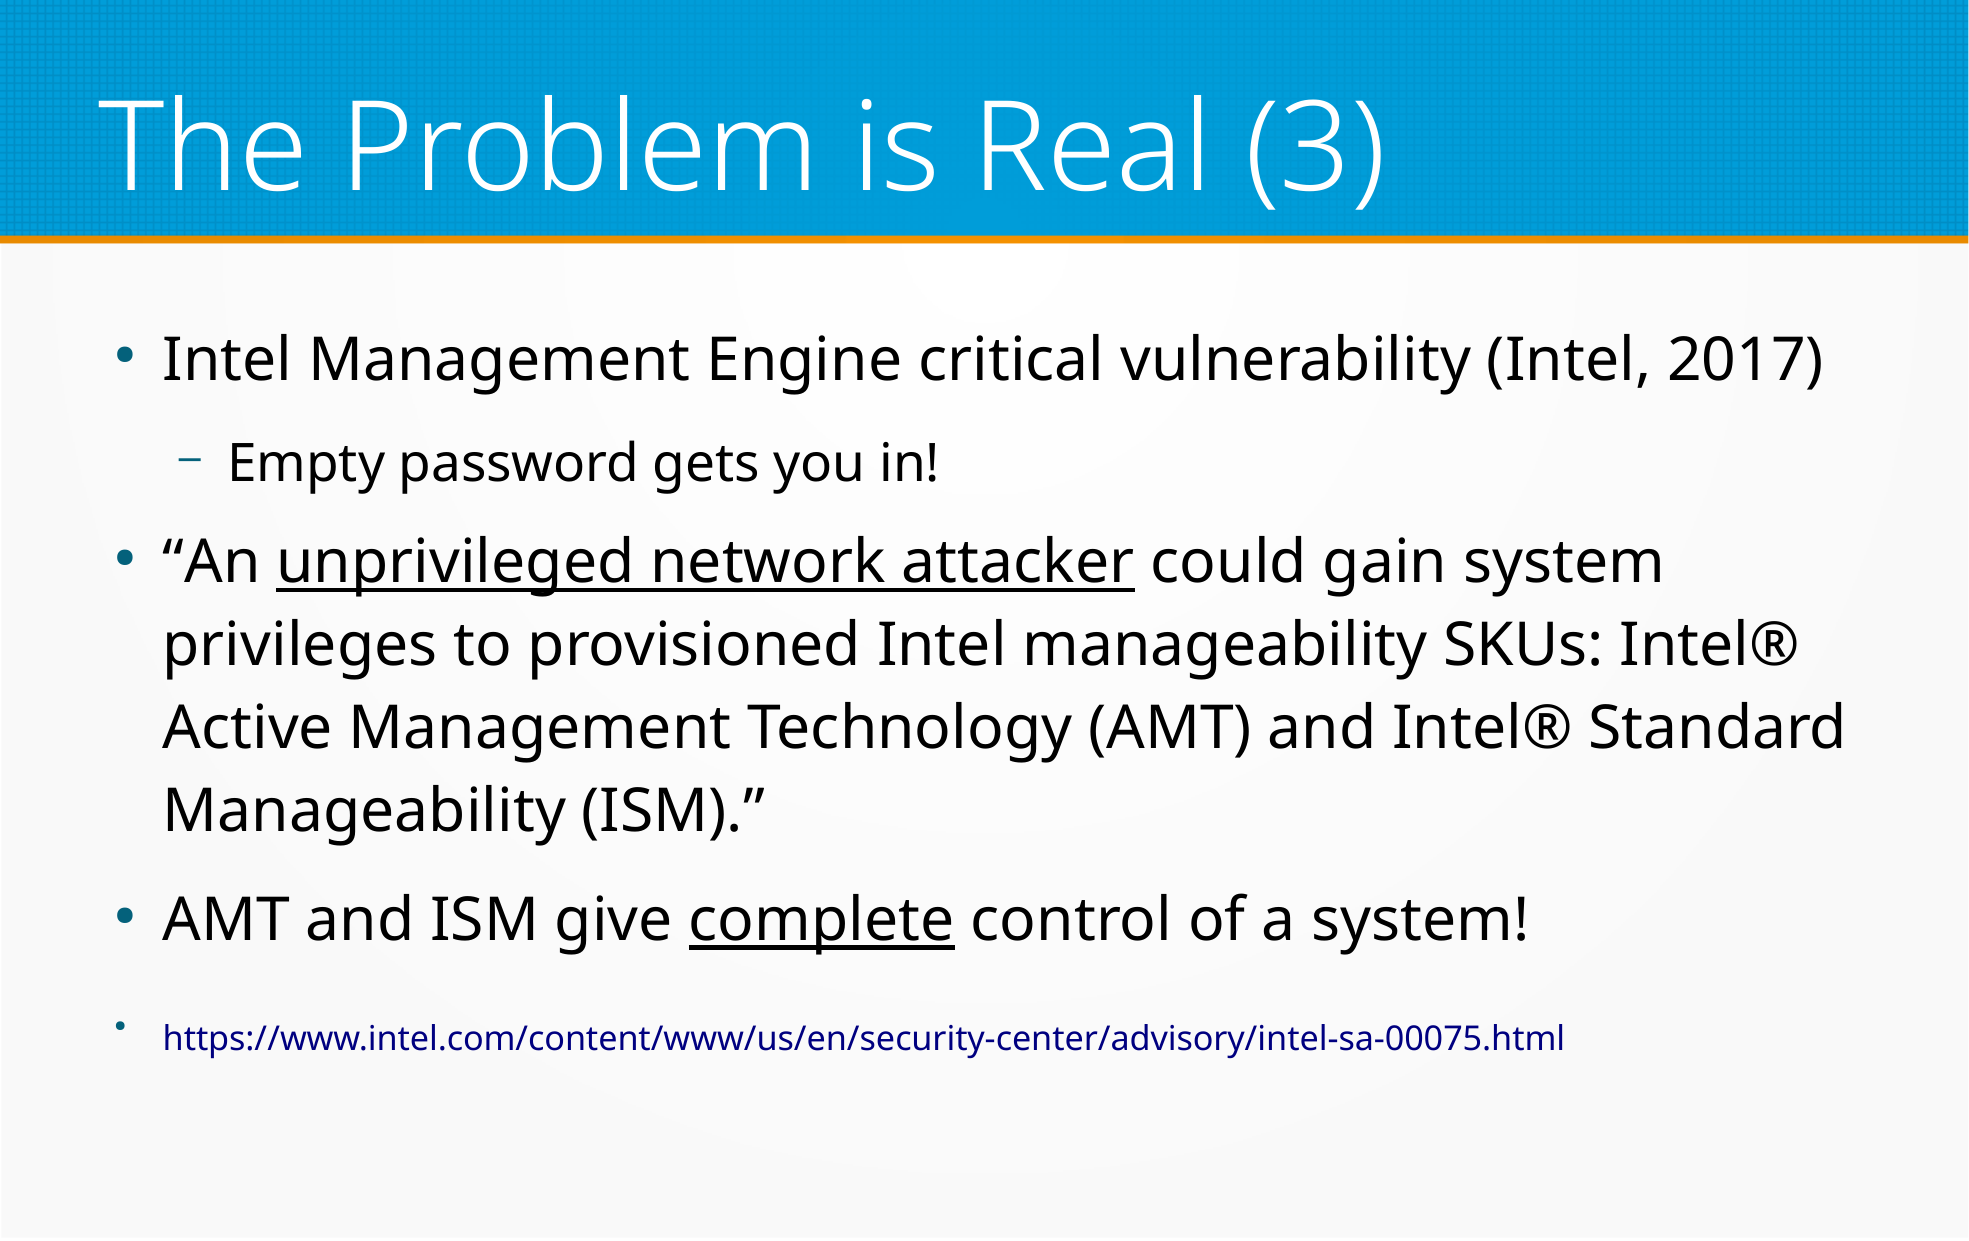

# The Problem is Real (3)
Intel Management Engine critical vulnerability (Intel, 2017)
Empty password gets you in!
“An unprivileged network attacker could gain system privileges to provisioned Intel manageability SKUs: Intel® Active Management Technology (AMT) and Intel® Standard Manageability (ISM).”
AMT and ISM give complete control of a system!
https://www.intel.com/content/www/us/en/security-center/advisory/intel-sa-00075.html